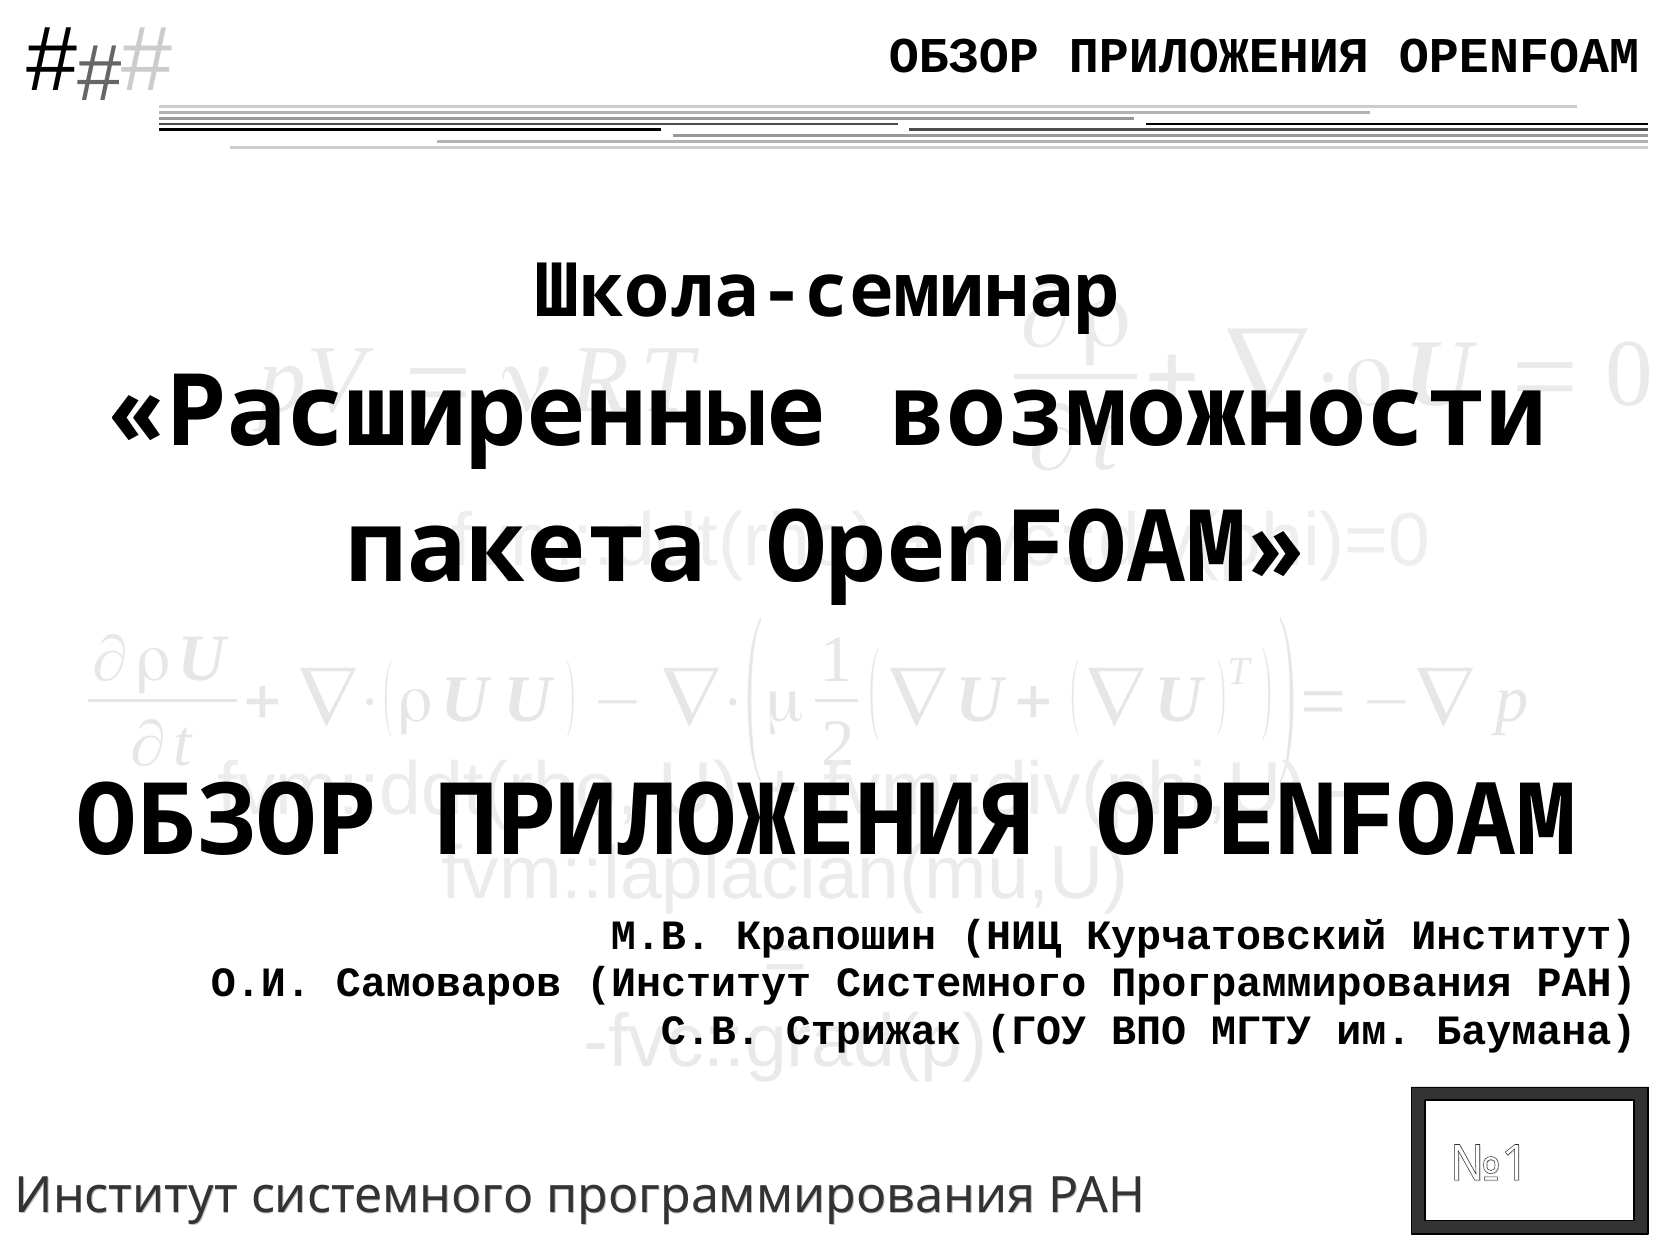

Школа-семинар
«Расширенные возможности пакета OpenFOAM»
ОБЗОР ПРИЛОЖЕНИЯ OPENFOAM
М.В. Крапошин (НИЦ Курчатовский Институт)
О.И. Самоваров (Институт Системного Программирования РАН)
С.В. Стрижак (ГОУ ВПО МГТУ им. Баумана)